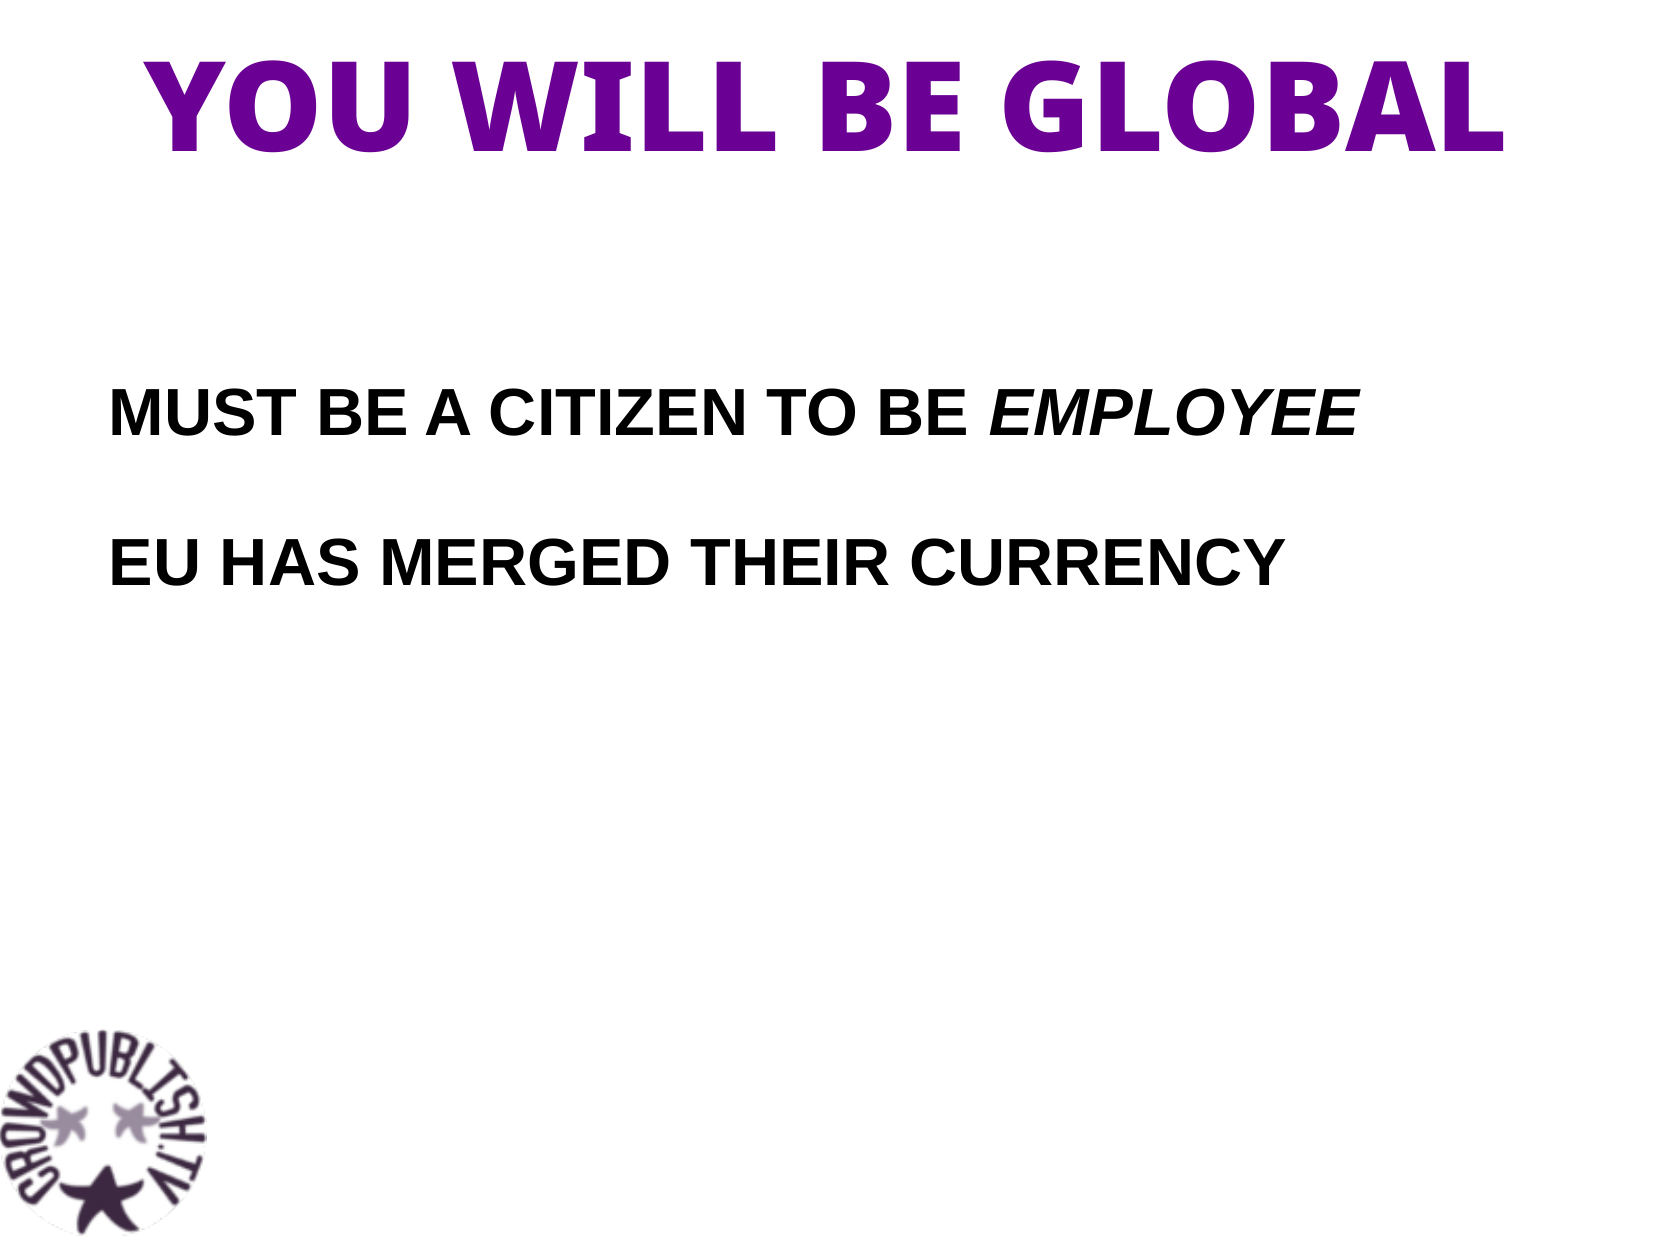

YOU WILL BE GLOBAL
# MUST BE A CITIZEN TO BE EMPLOYEE
EU HAS MERGED THEIR CURRENCY